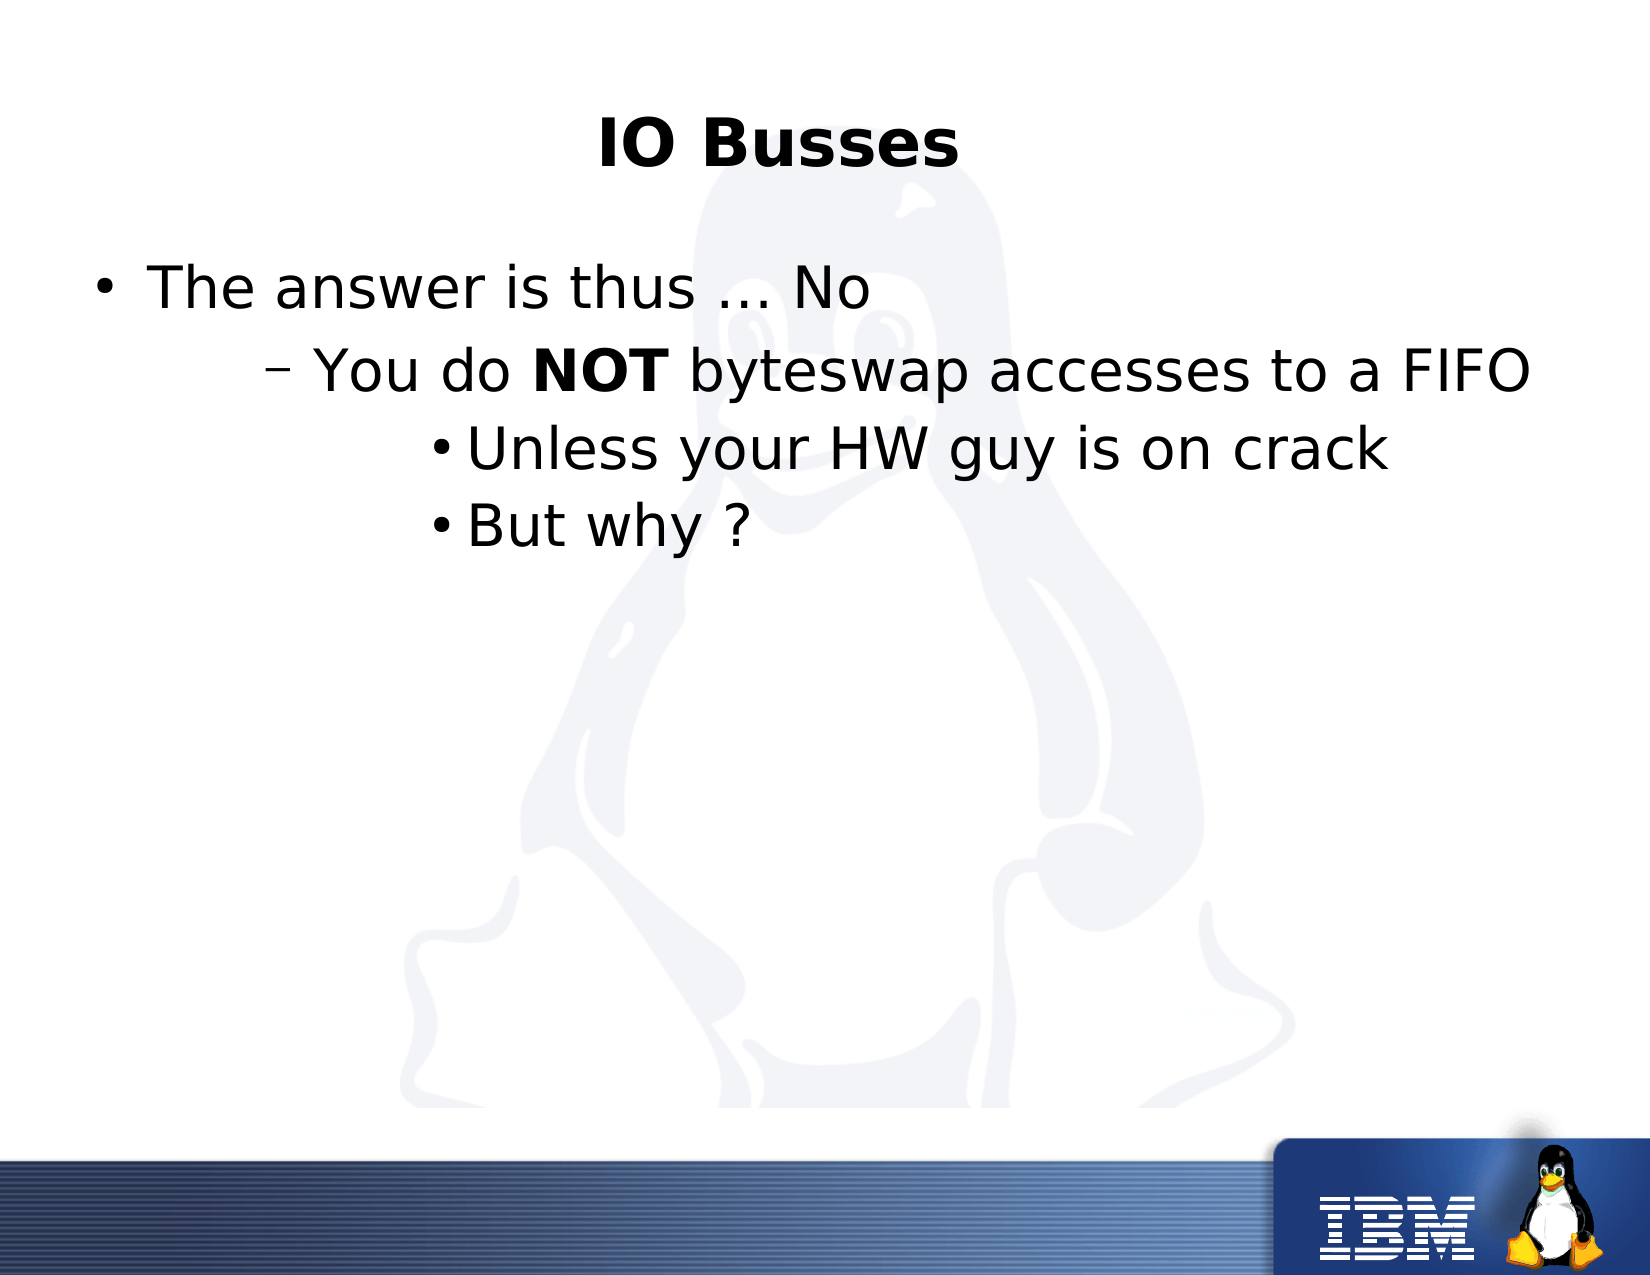

# IO Busses
The answer is thus … No
You do NOT byteswap accesses to a FIFO
Unless your HW guy is on crack
But why ?